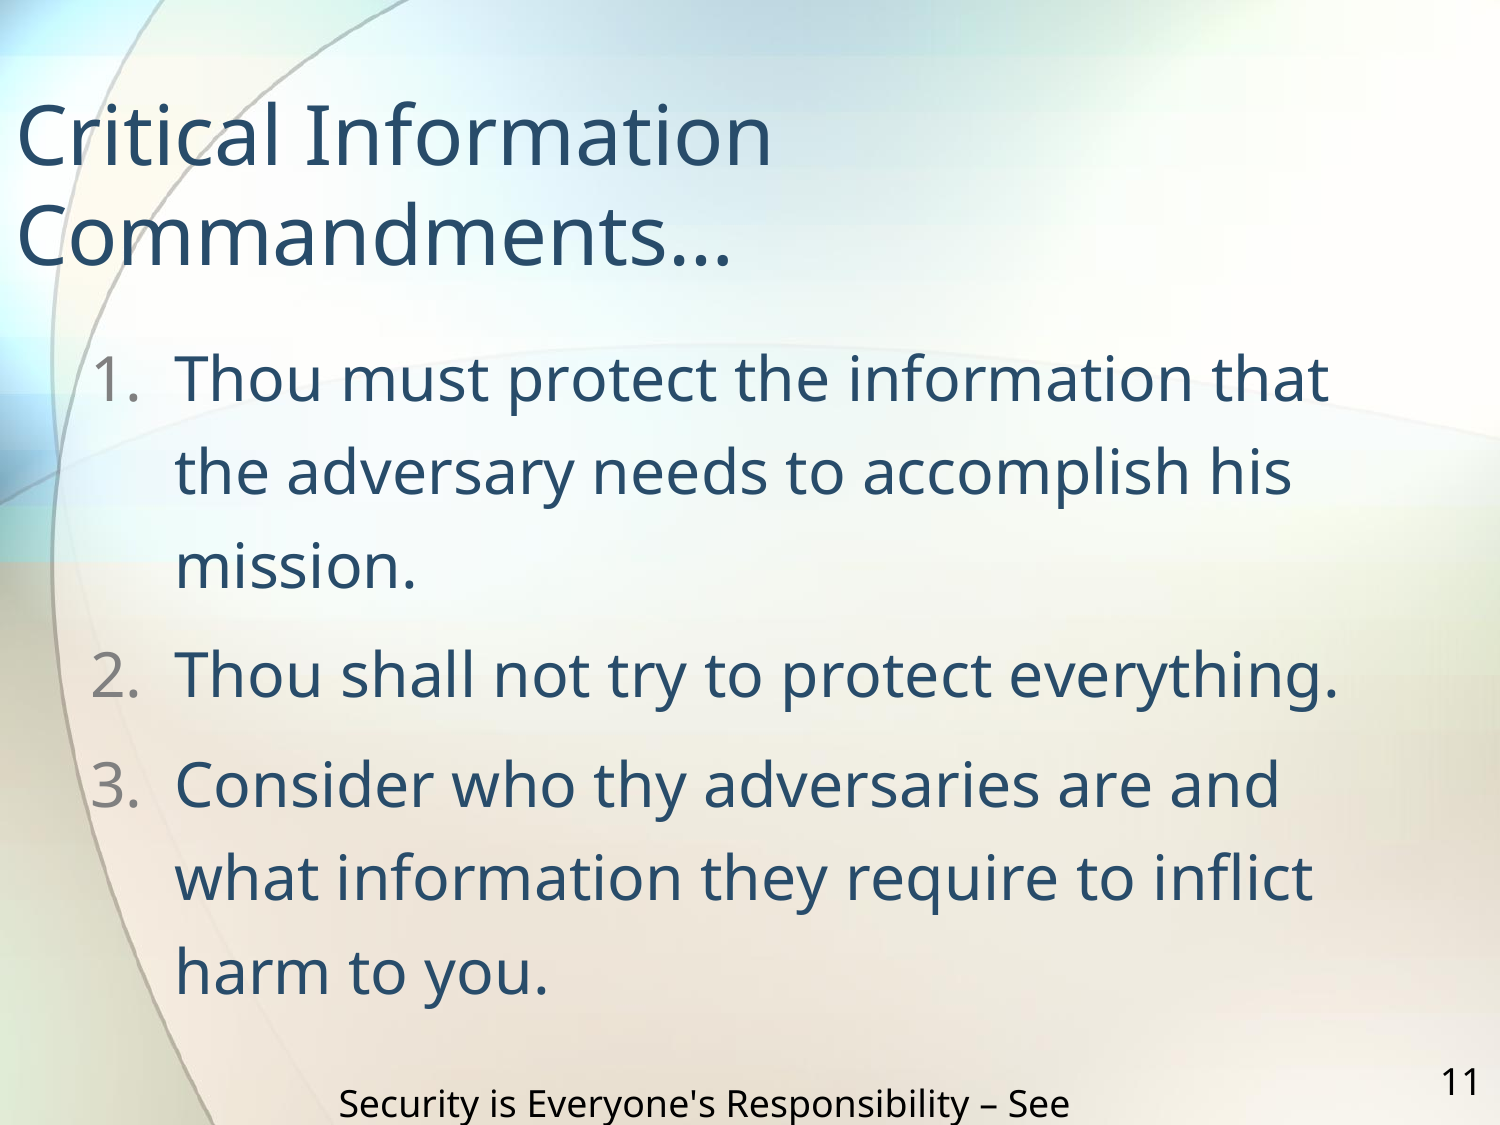

# Critical Information Commandments…
Thou must protect the information that the adversary needs to accomplish his mission.
Thou shall not try to protect everything.
Consider who thy adversaries are and what information they require to inflict harm to you.
Security is Everyone's Responsibility – See Something, Say Something!